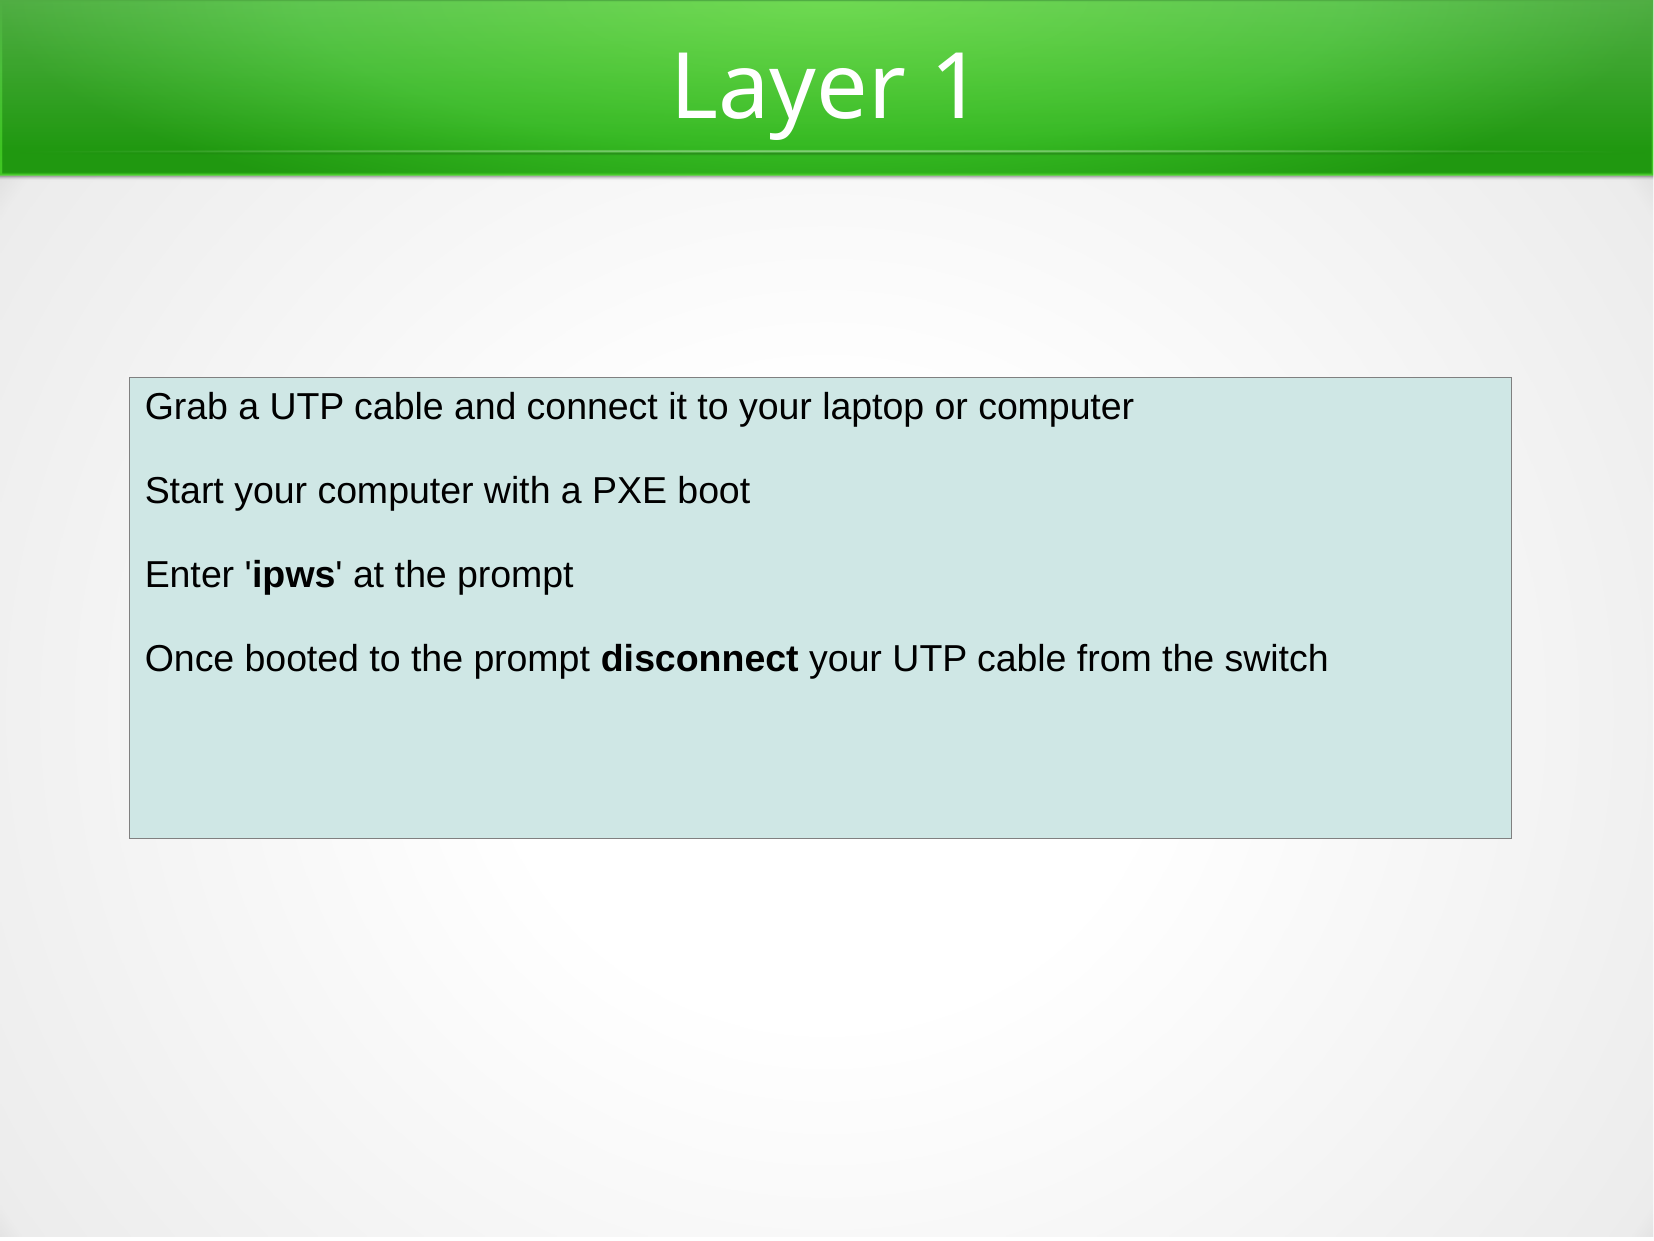

# Layer 1
Grab a UTP cable and connect it to your laptop or computer
Start your computer with a PXE boot
Enter 'ipws' at the prompt
Once booted to the prompt disconnect your UTP cable from the switch